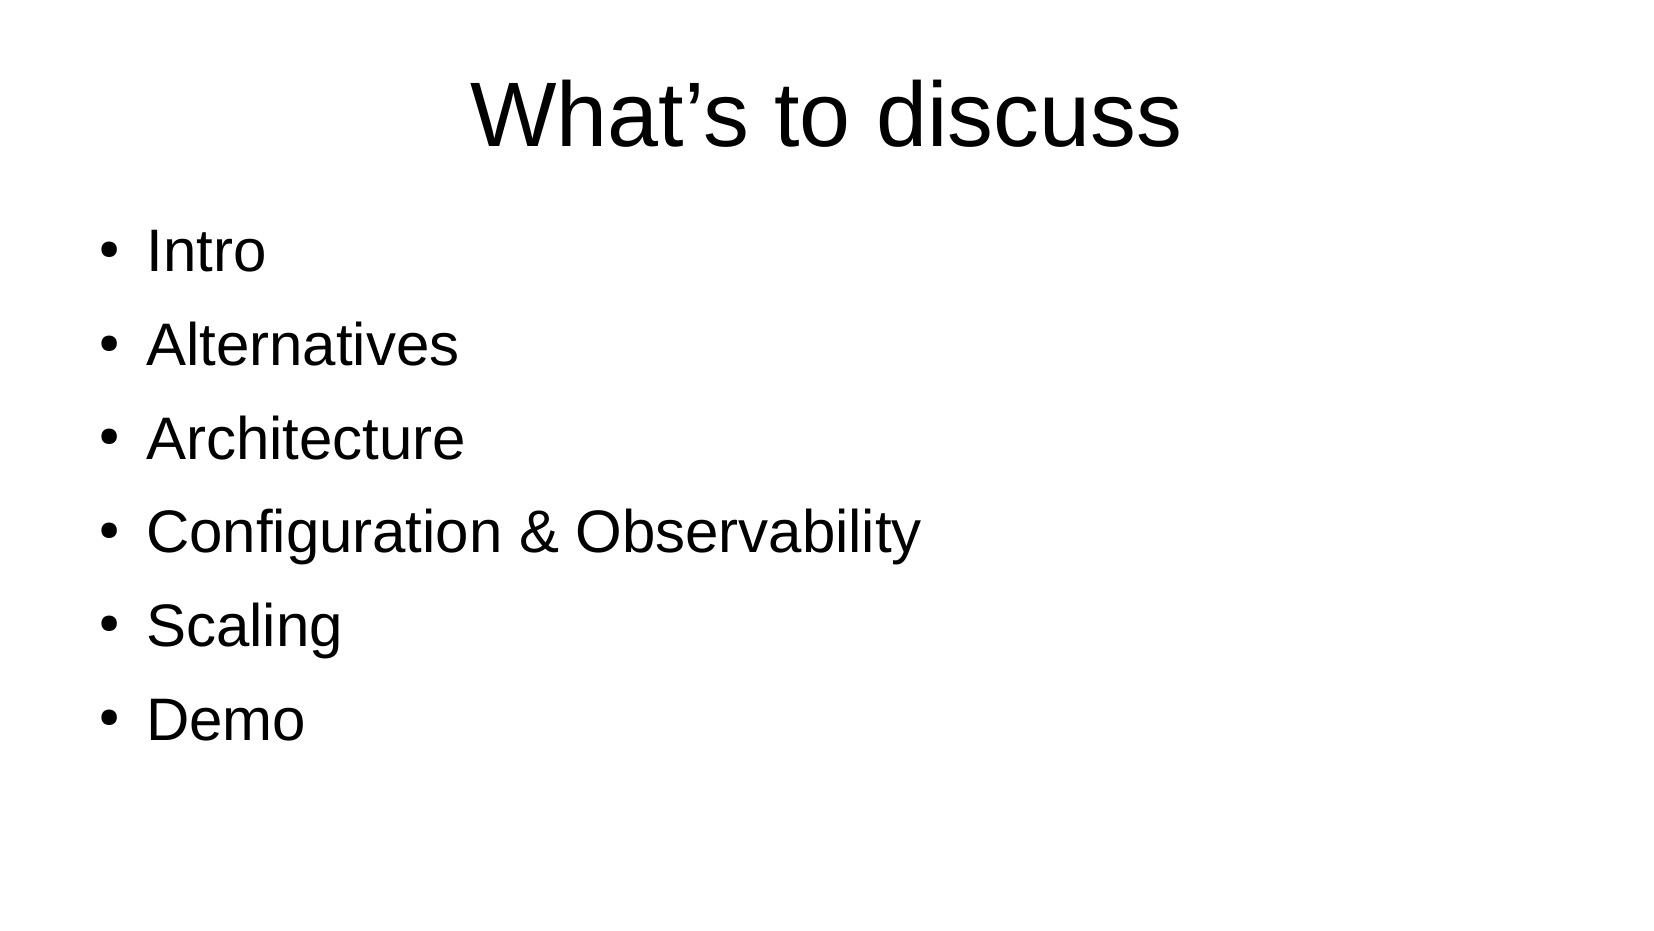

# What’s to discuss
Intro
Alternatives
Architecture
Configuration & Observability
Scaling
Demo